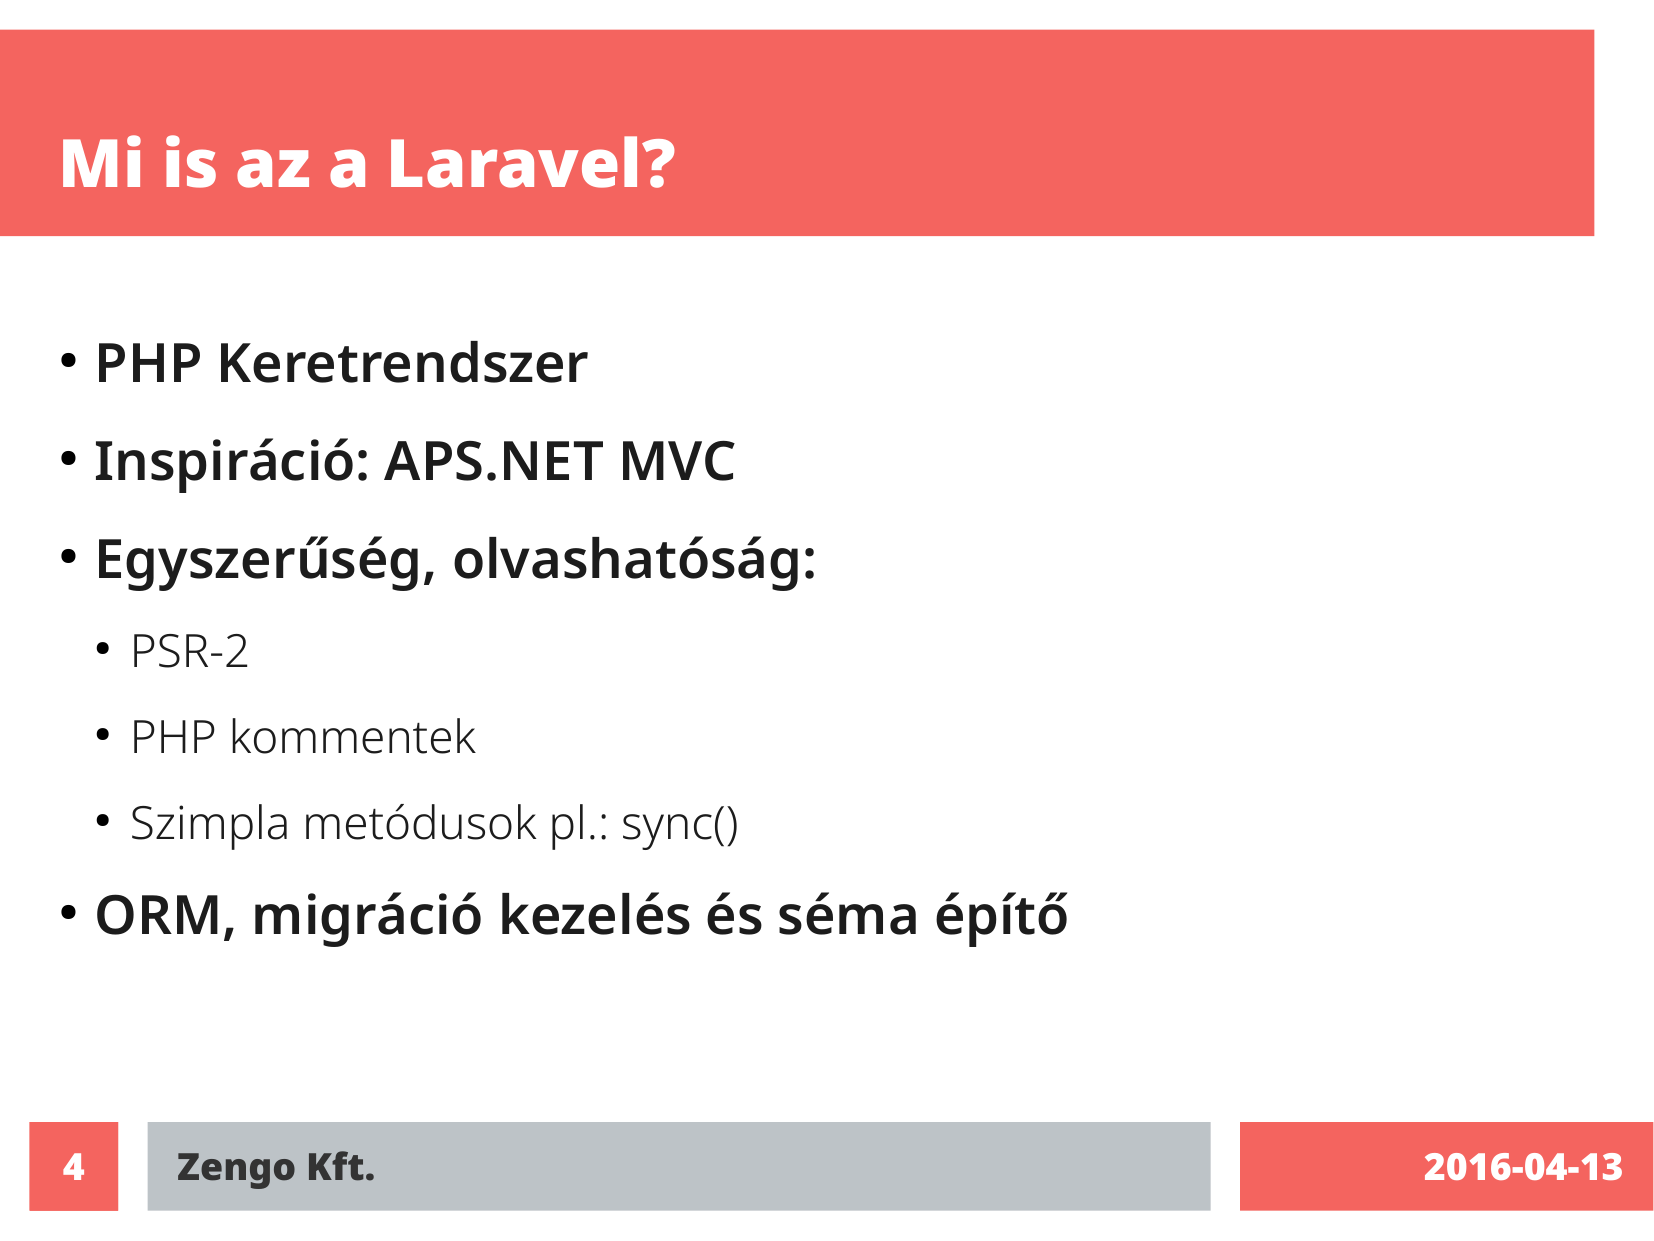

# Mi is az a Laravel?
PHP Keretrendszer
Inspiráció: APS.NET MVC
Egyszerűség, olvashatóság:
PSR-2
PHP kommentek
Szimpla metódusok pl.: sync()
ORM, migráció kezelés és séma építő
4
Zengo Kft.
2016-04-13